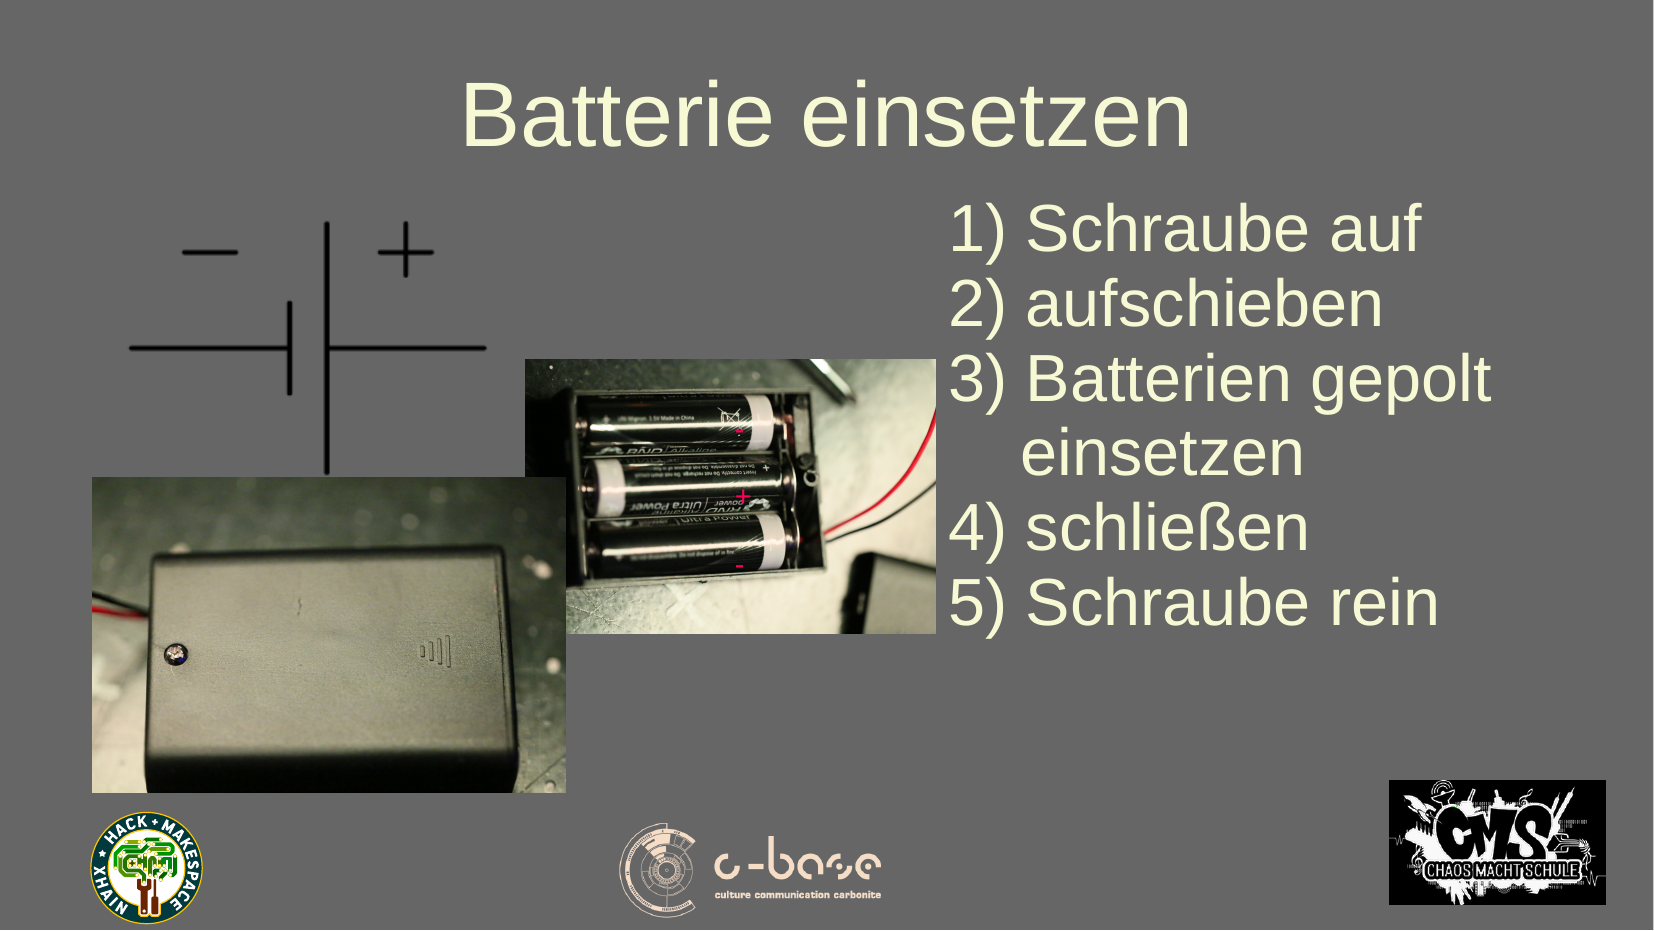

# Batterie einsetzen
 Schraube auf
 aufschieben
 Batterien gepolt
 einsetzen
 schließen
 Schraube rein
-
+
-